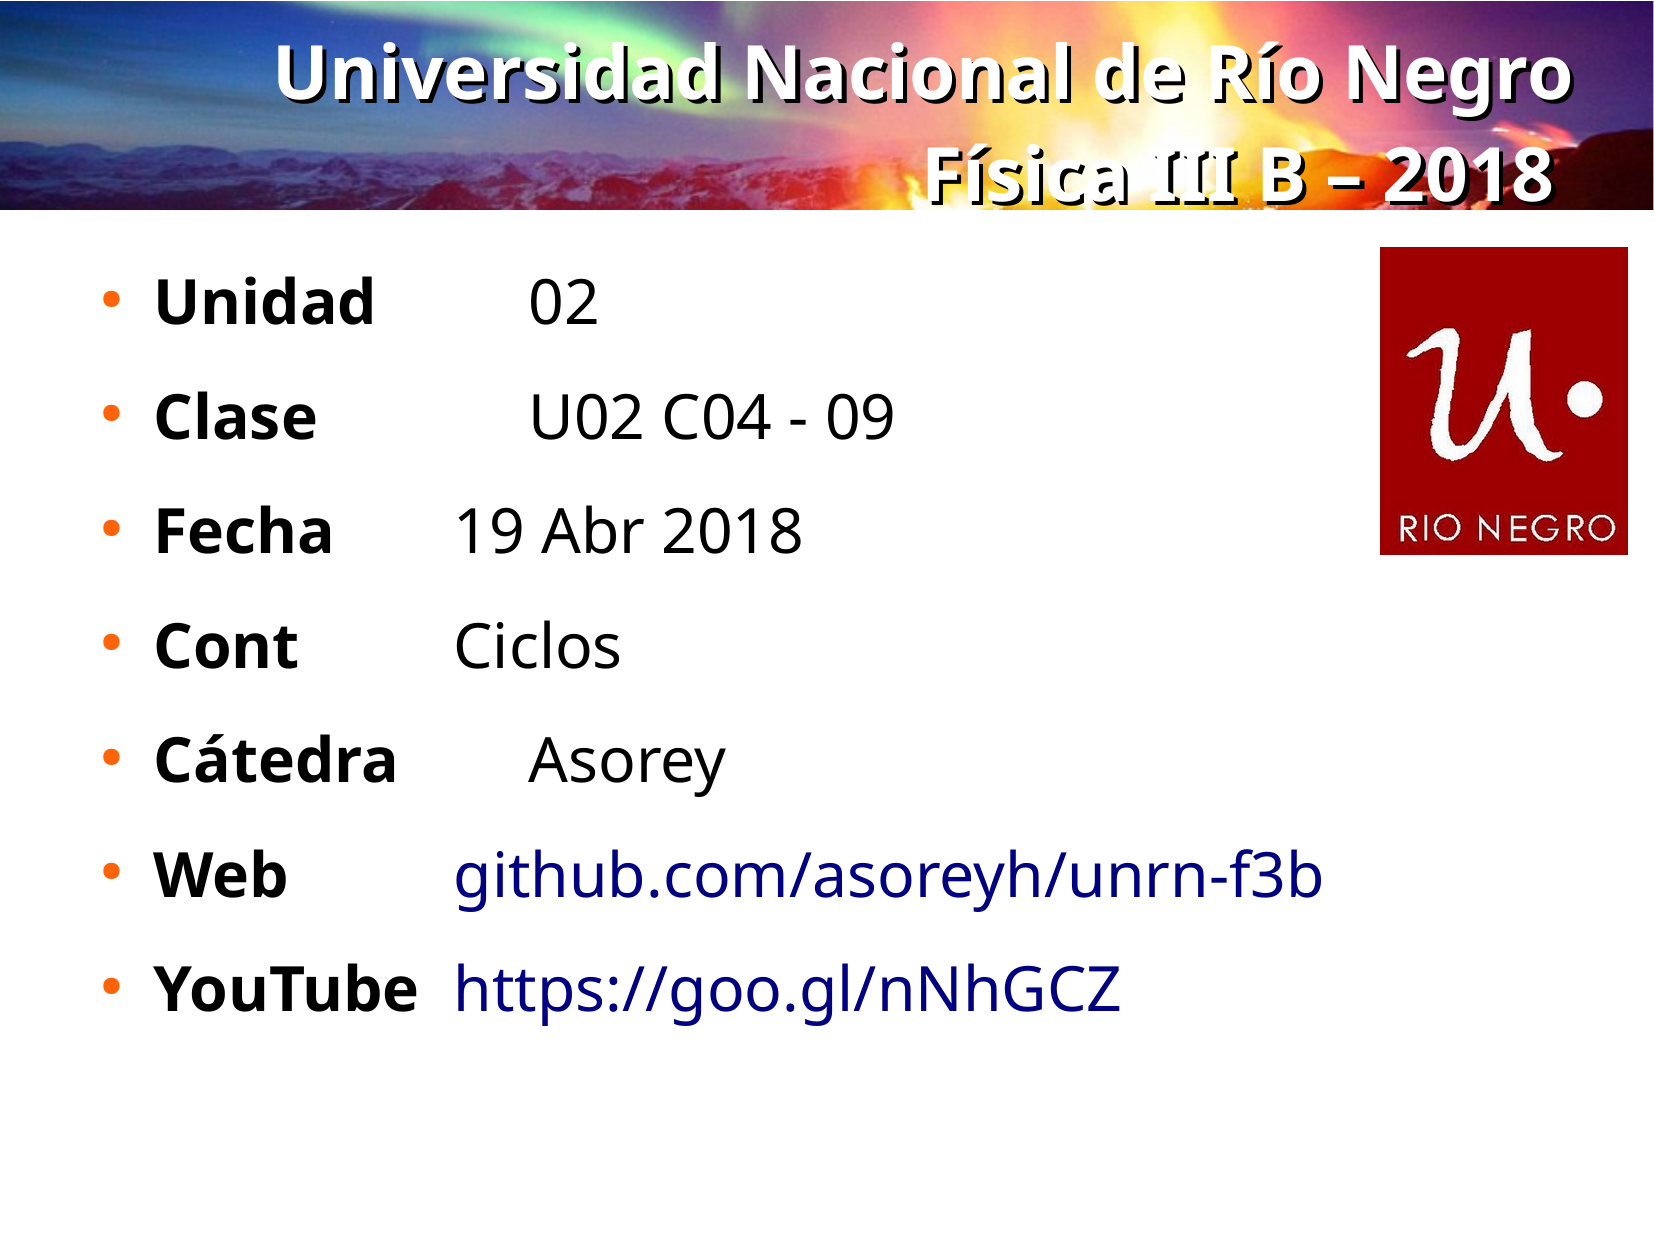

# Universidad Nacional de Río Negro Física III B – 2018
Unidad 		02
Clase			U02 C04 - 09
Fecha		19 Abr 2018
Cont			Ciclos
Cátedra		Asorey
Web			github.com/asoreyh/unrn-f3b
YouTube	https://goo.gl/nNhGCZ